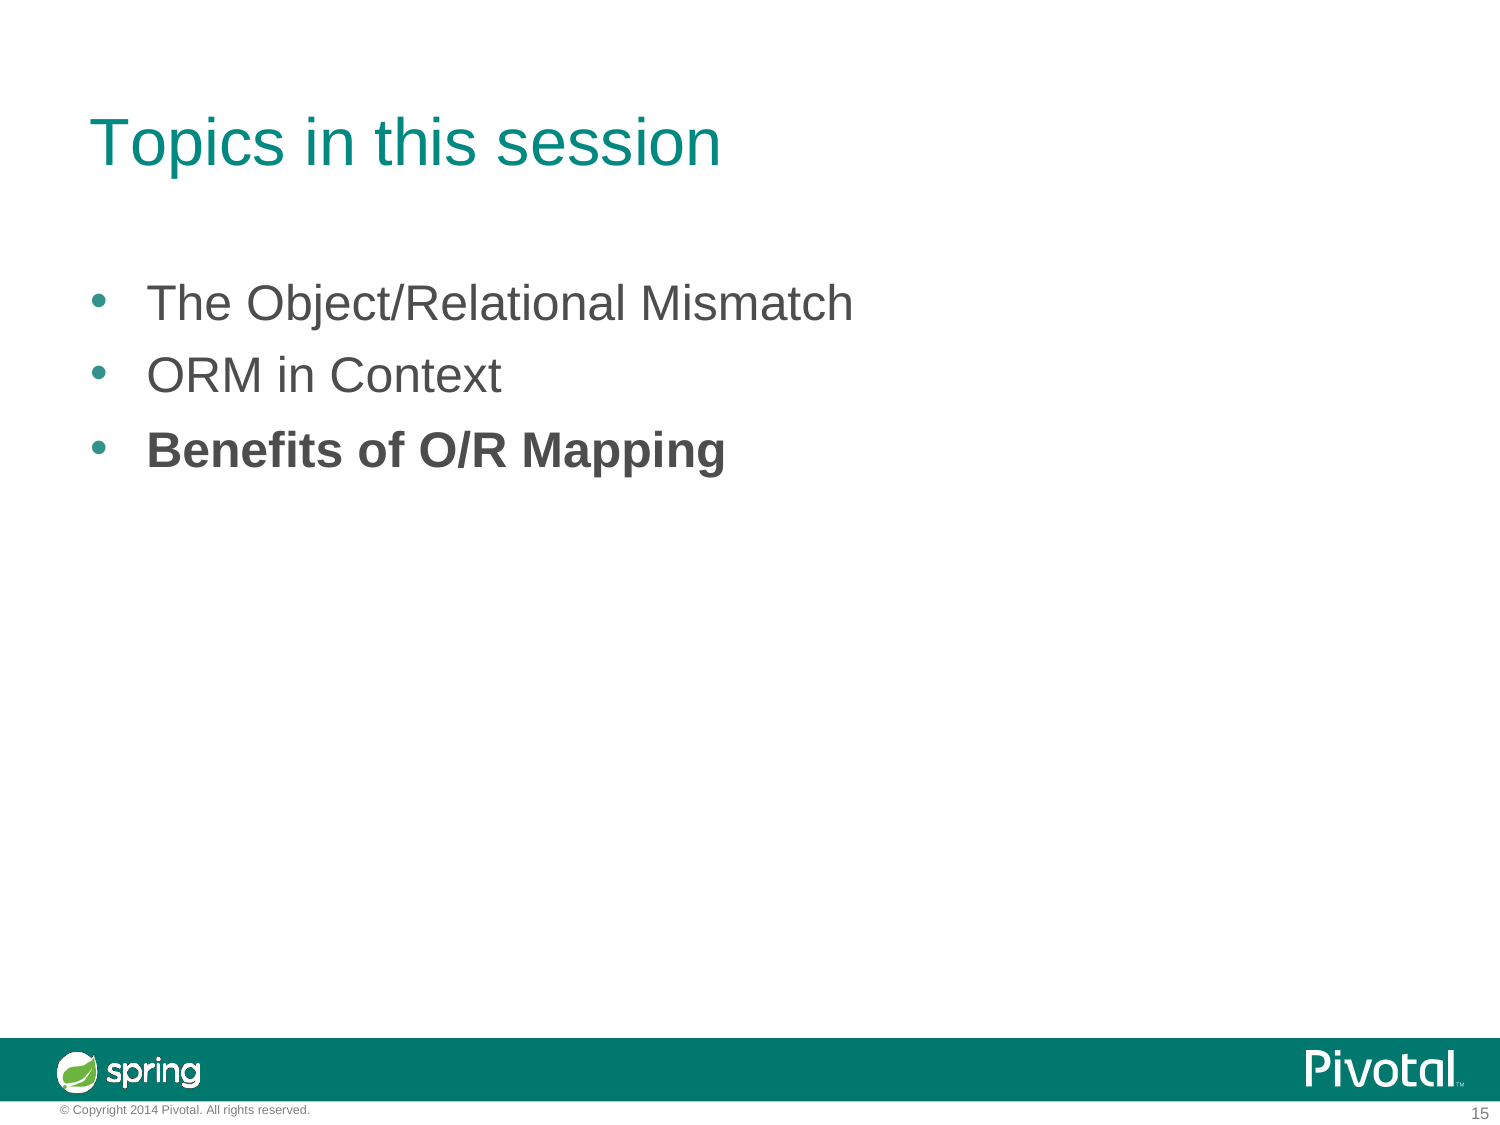

# Topics in this session
The Object/Relational Mismatch
ORM in Context
Benefits of O/R Mapping